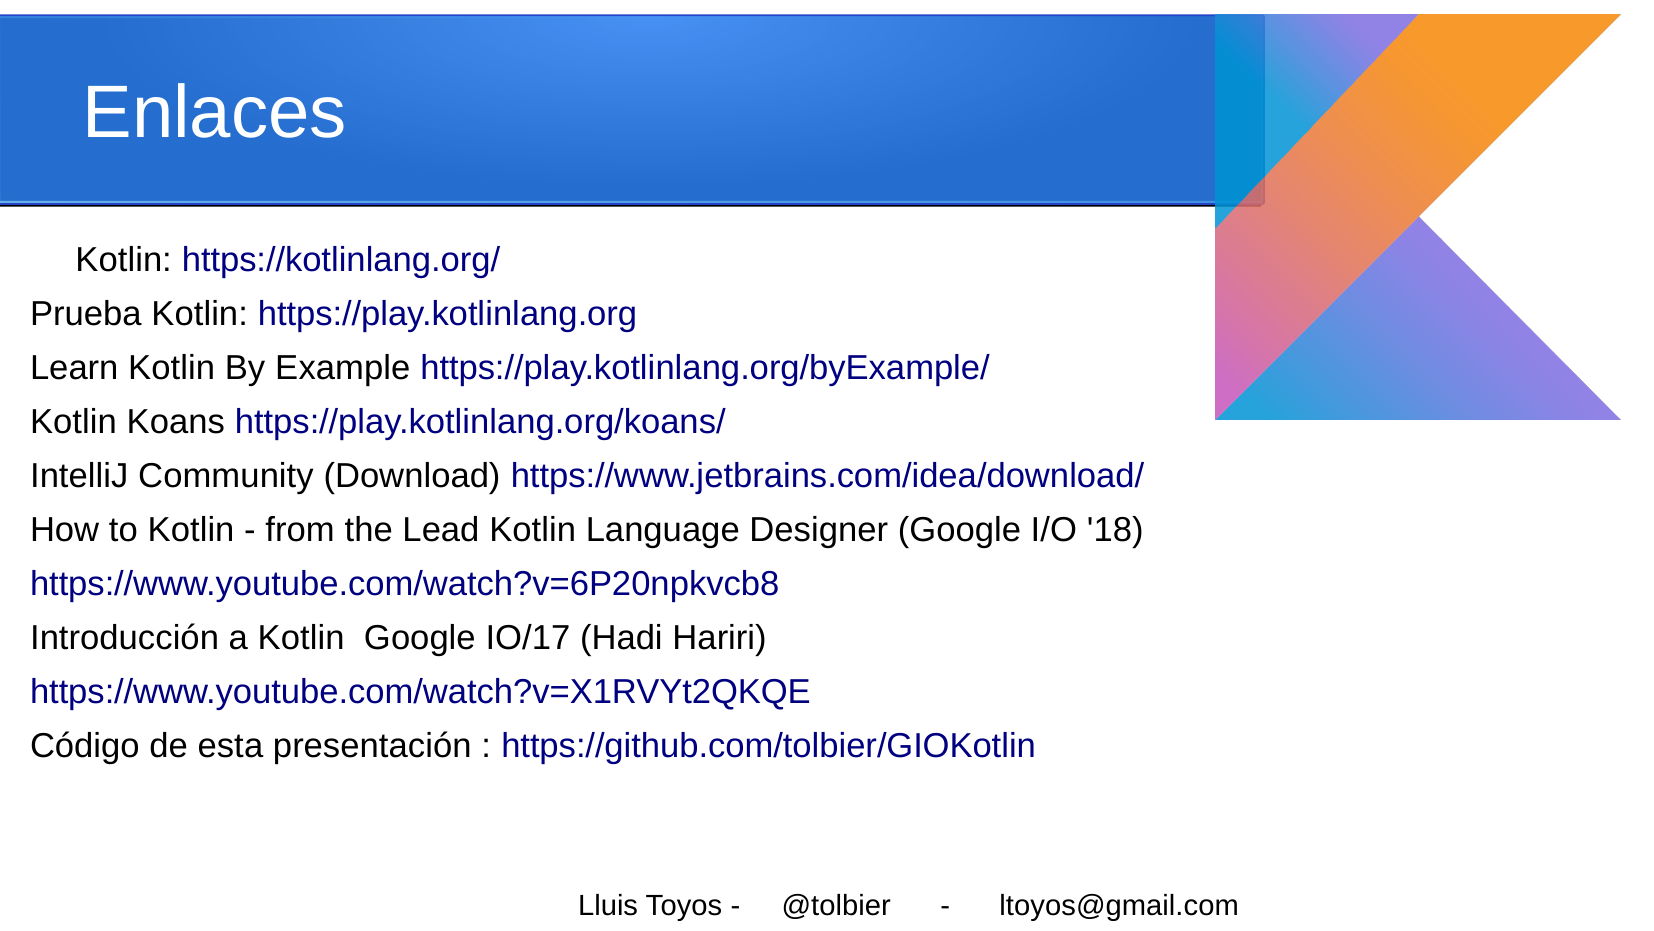

# Enlaces
Kotlin: https://kotlinlang.org/
Prueba Kotlin: https://play.kotlinlang.org
Learn Kotlin By Example https://play.kotlinlang.org/byExample/
Kotlin Koans https://play.kotlinlang.org/koans/
IntelliJ Community (Download) https://www.jetbrains.com/idea/download/
How to Kotlin - from the Lead Kotlin Language Designer (Google I/O '18)
https://www.youtube.com/watch?v=6P20npkvcb8
Introducción a Kotlin Google IO/17 (Hadi Hariri)
https://www.youtube.com/watch?v=X1RVYt2QKQE
Código de esta presentación : https://github.com/tolbier/GIOKotlin